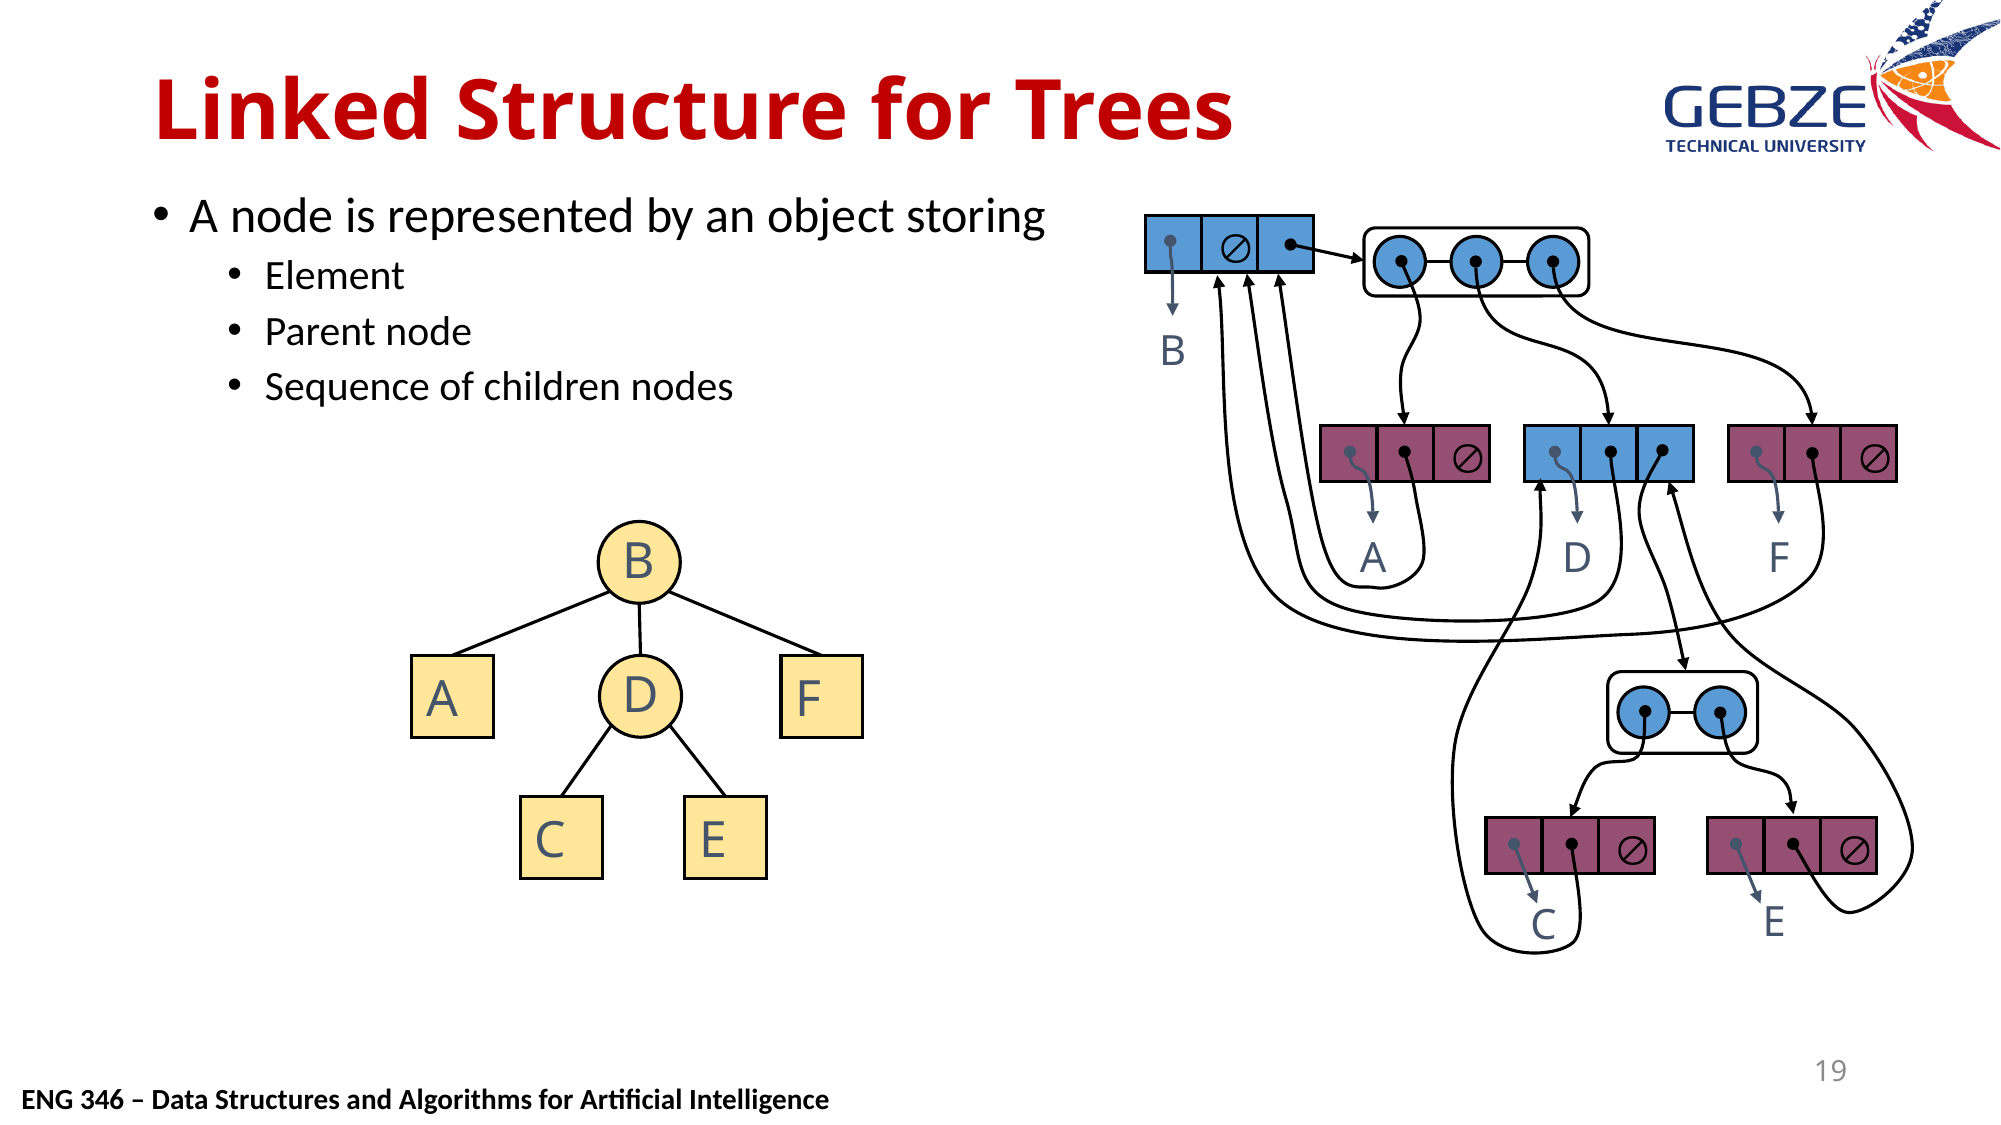

# Linked Structure for Trees
A node is represented by an object storing
Element
Parent node
Sequence of children nodes

B


B
A
D
F
A
D
F
C
E


E
C